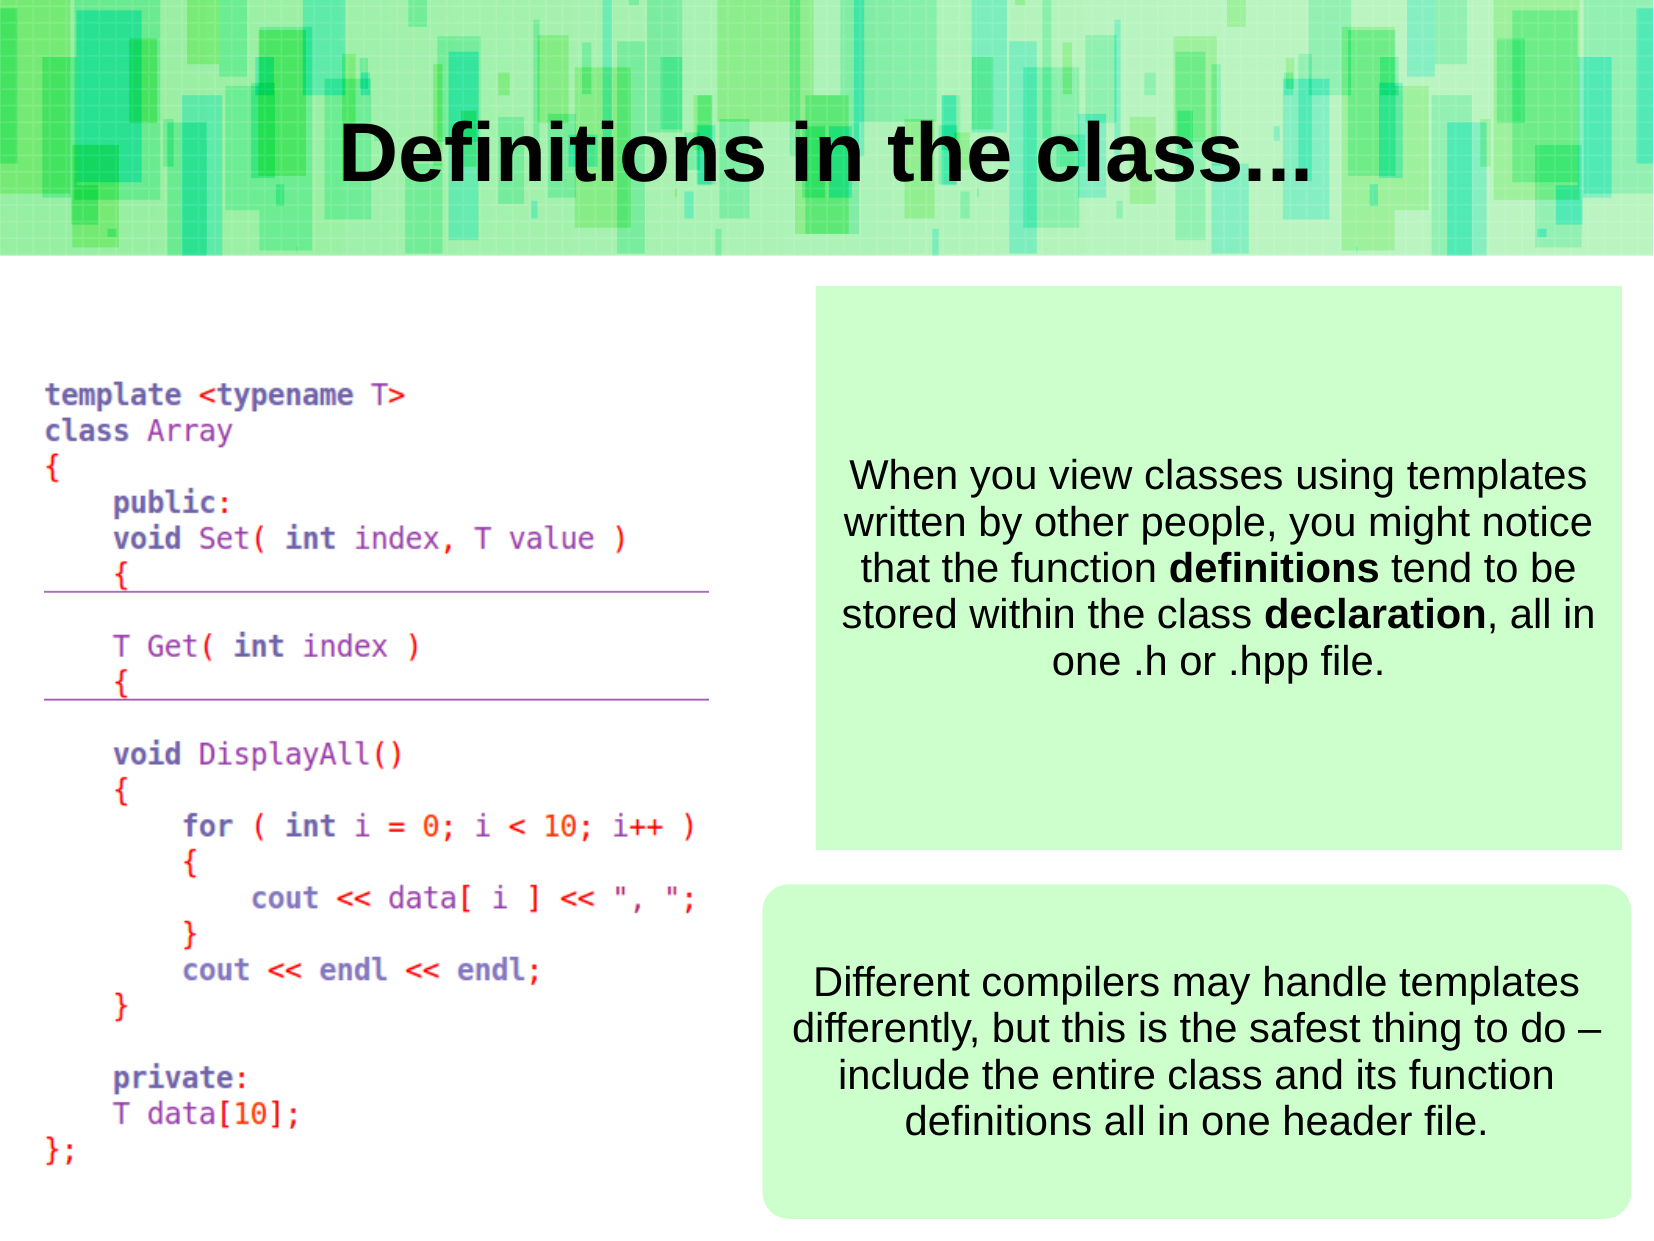

# Definitions in the class...
When you view classes using templates written by other people, you might notice that the function definitions tend to be stored within the class declaration, all in one .h or .hpp file.
Different compilers may handle templates differently, but this is the safest thing to do – include the entire class and its function definitions all in one header file.